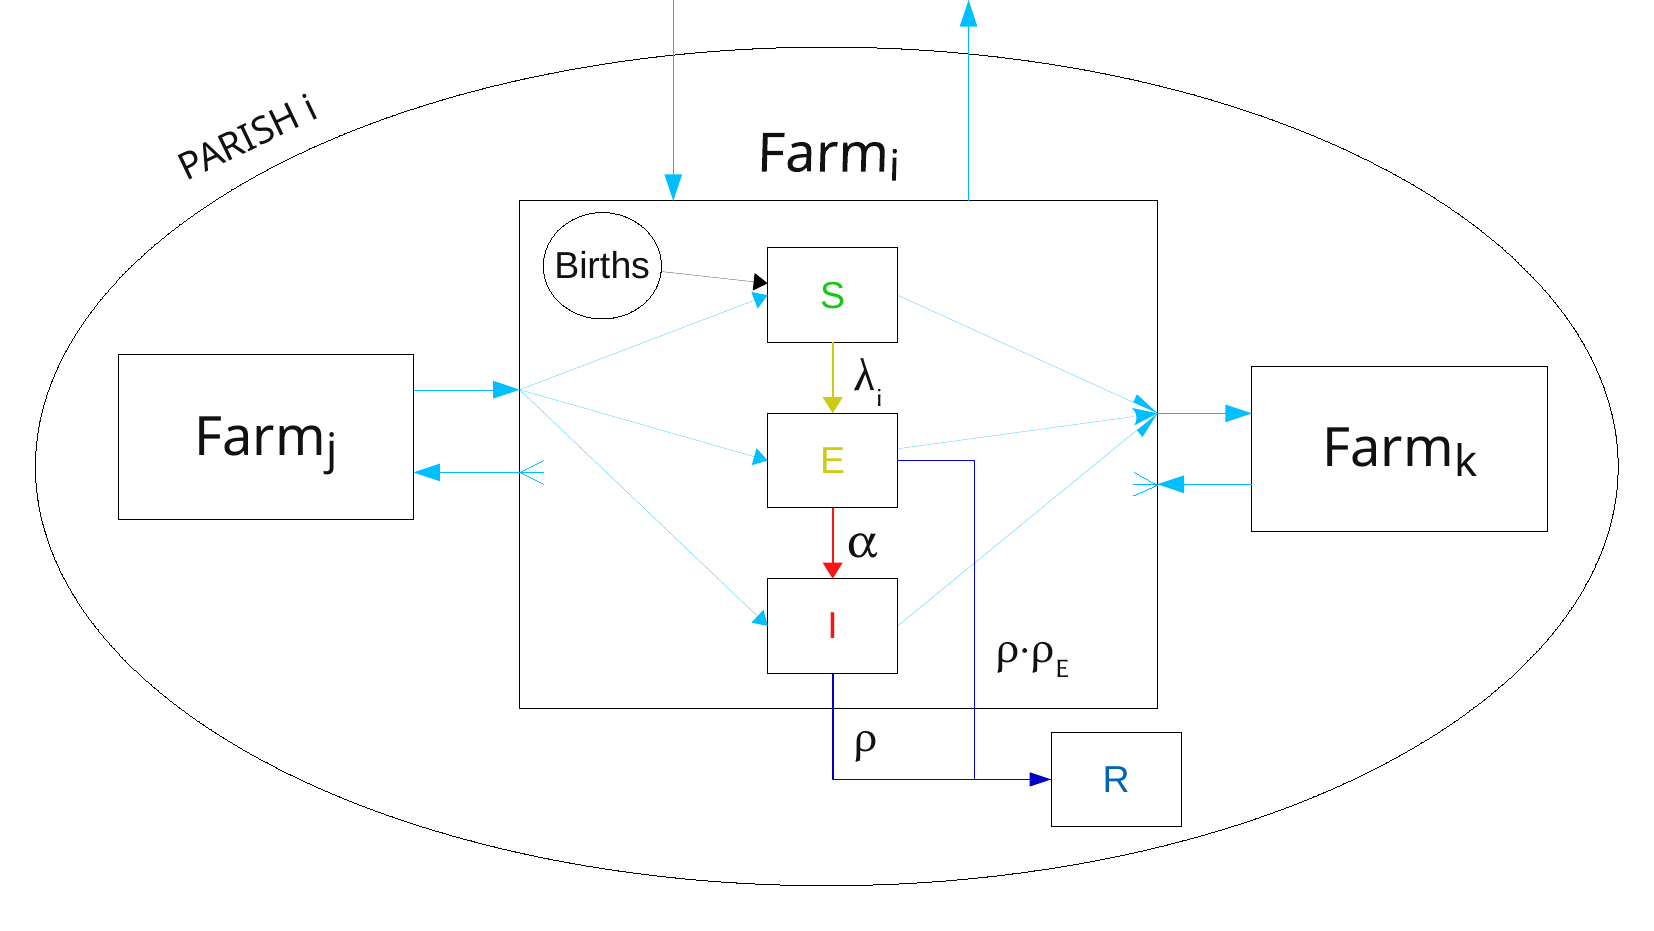

Farmi
PARISH i
Births
S
λi
Farmj
Farmk
E
α
I
ρ·ρE
ρ
R